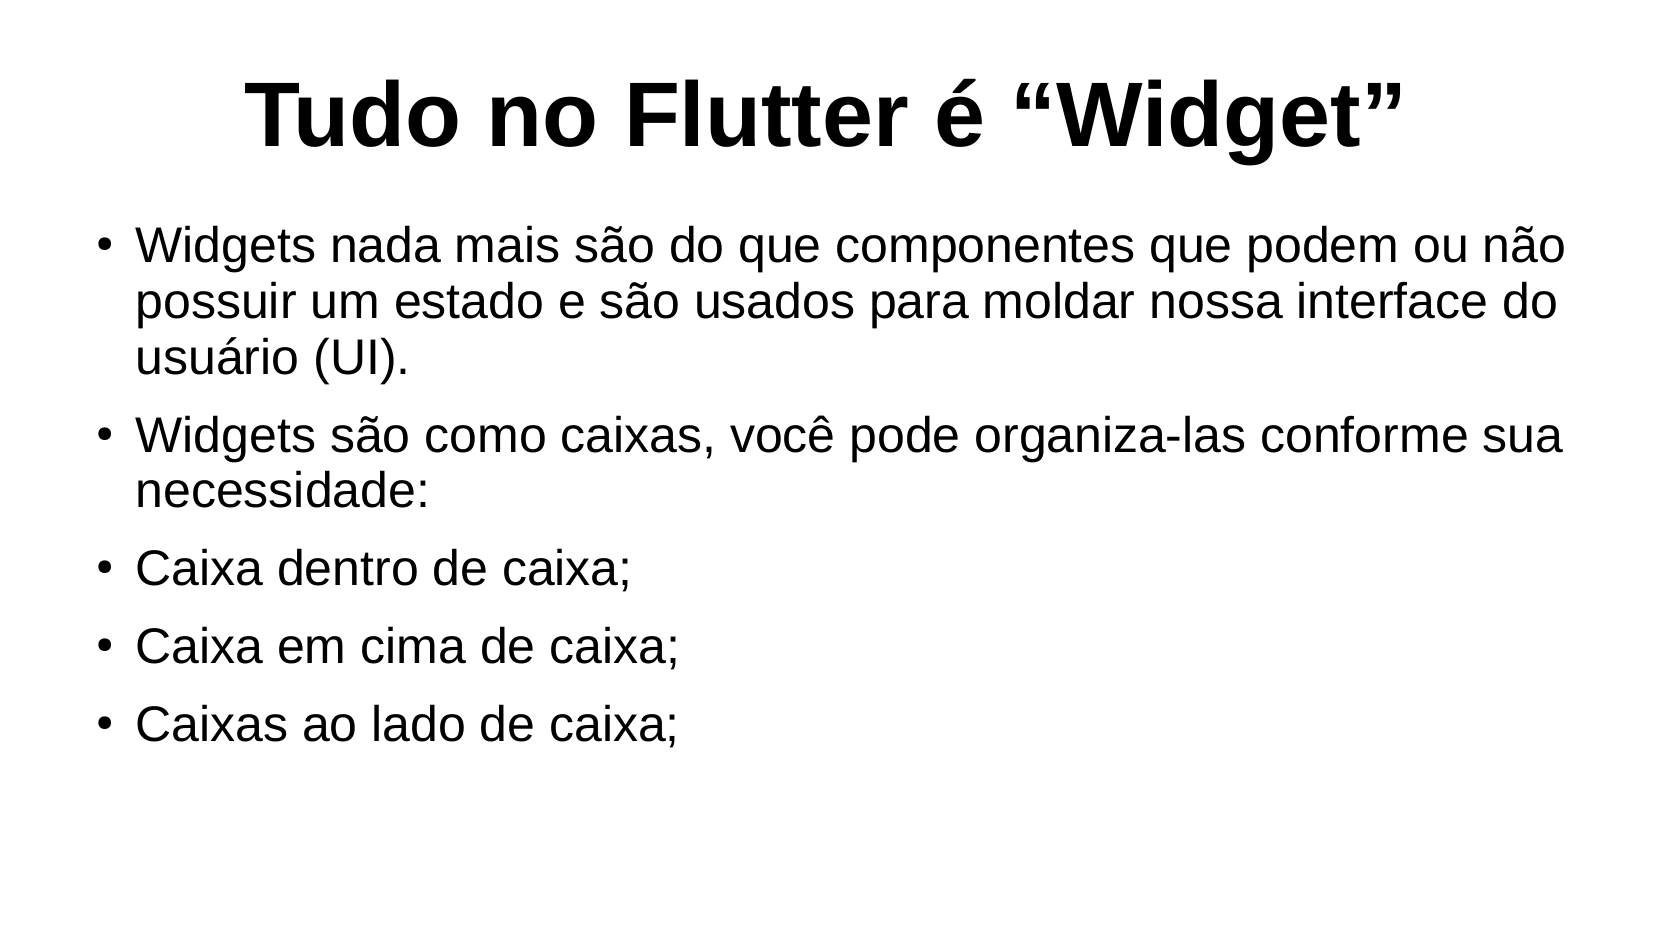

# Tudo no Flutter é “Widget”
Widgets nada mais são do que componentes que podem ou não possuir um estado e são usados para moldar nossa interface do usuário (UI).
Widgets são como caixas, você pode organiza-las conforme sua necessidade:
Caixa dentro de caixa;
Caixa em cima de caixa;
Caixas ao lado de caixa;